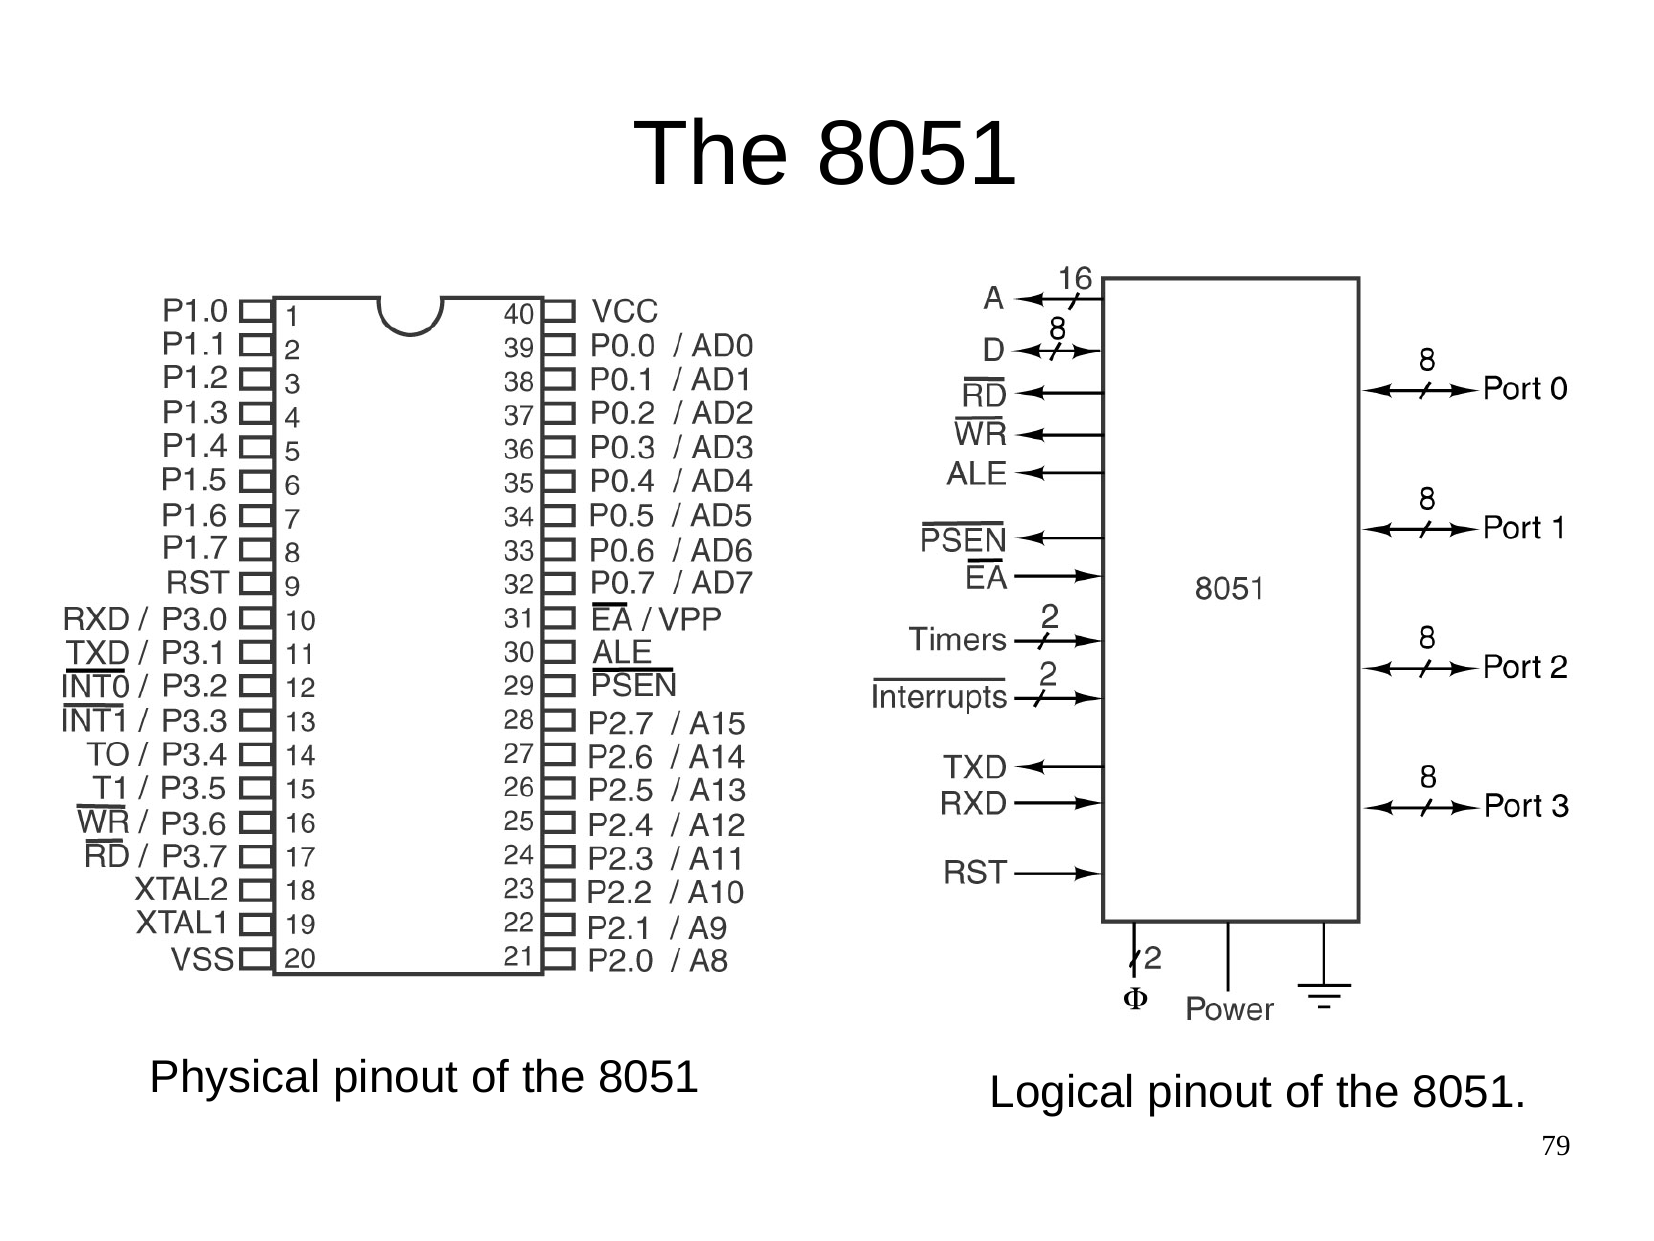

# The 8051
Physical pinout of the 8051
Logical pinout of the 8051.
79